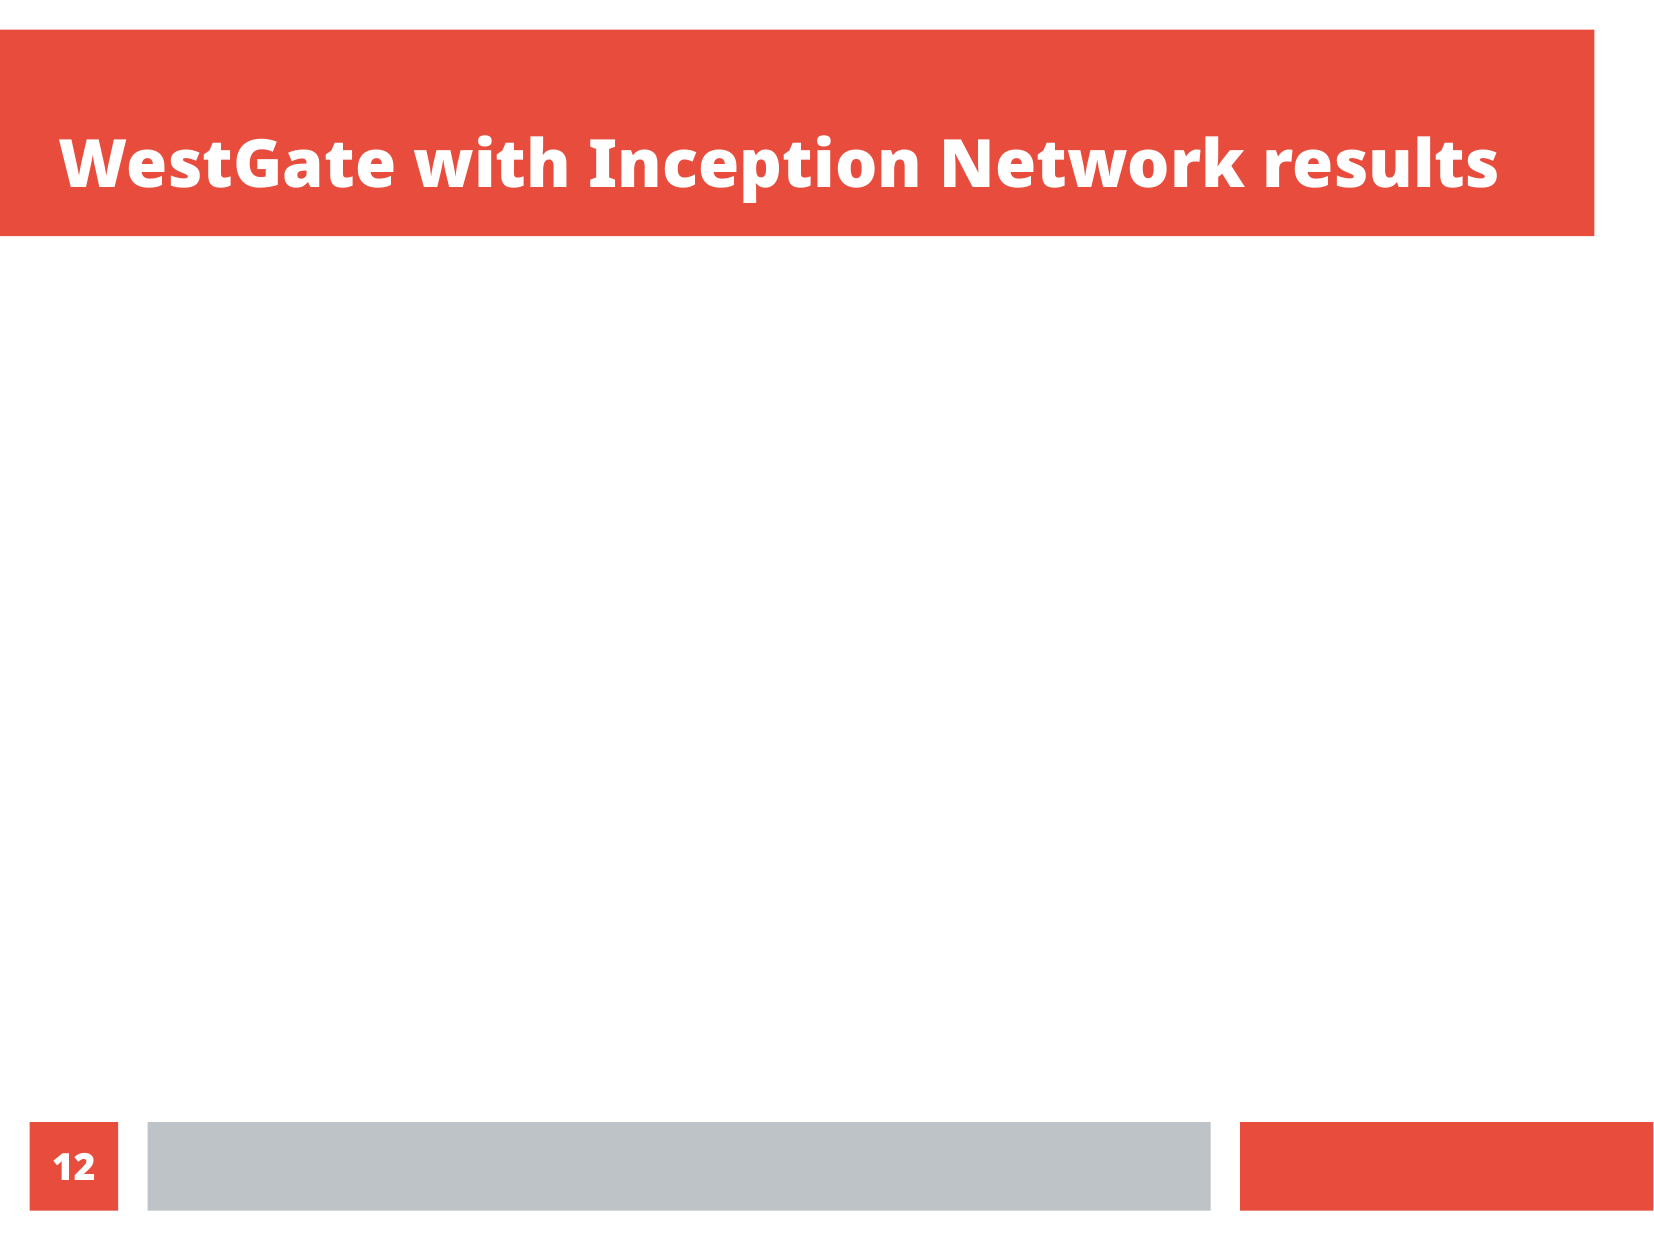

# WestGate with Inception Network results
12